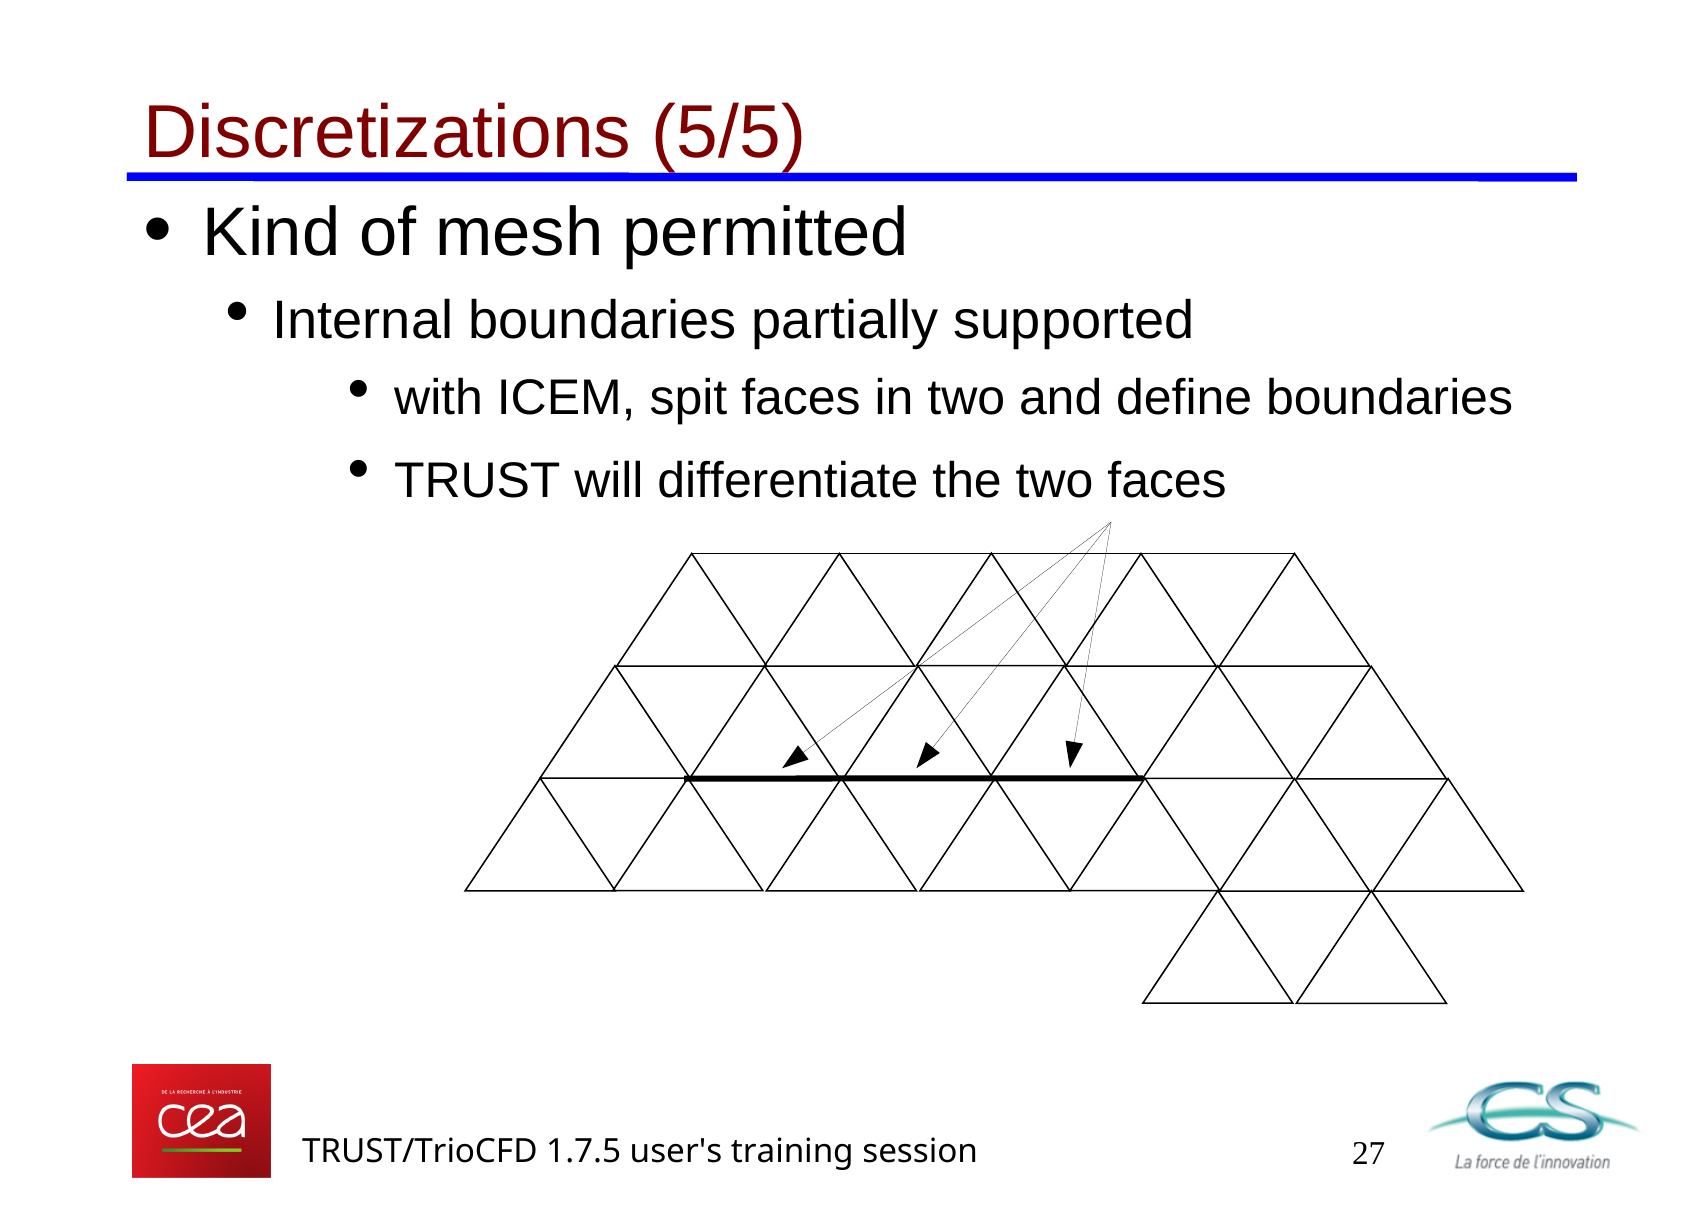

# Discretizations (5/5)
Kind of mesh permitted
Internal boundaries partially supported
with ICEM, spit faces in two and define boundaries
TRUST will differentiate the two faces
TRUST/TrioCFD 1.7.5 user's training session
27